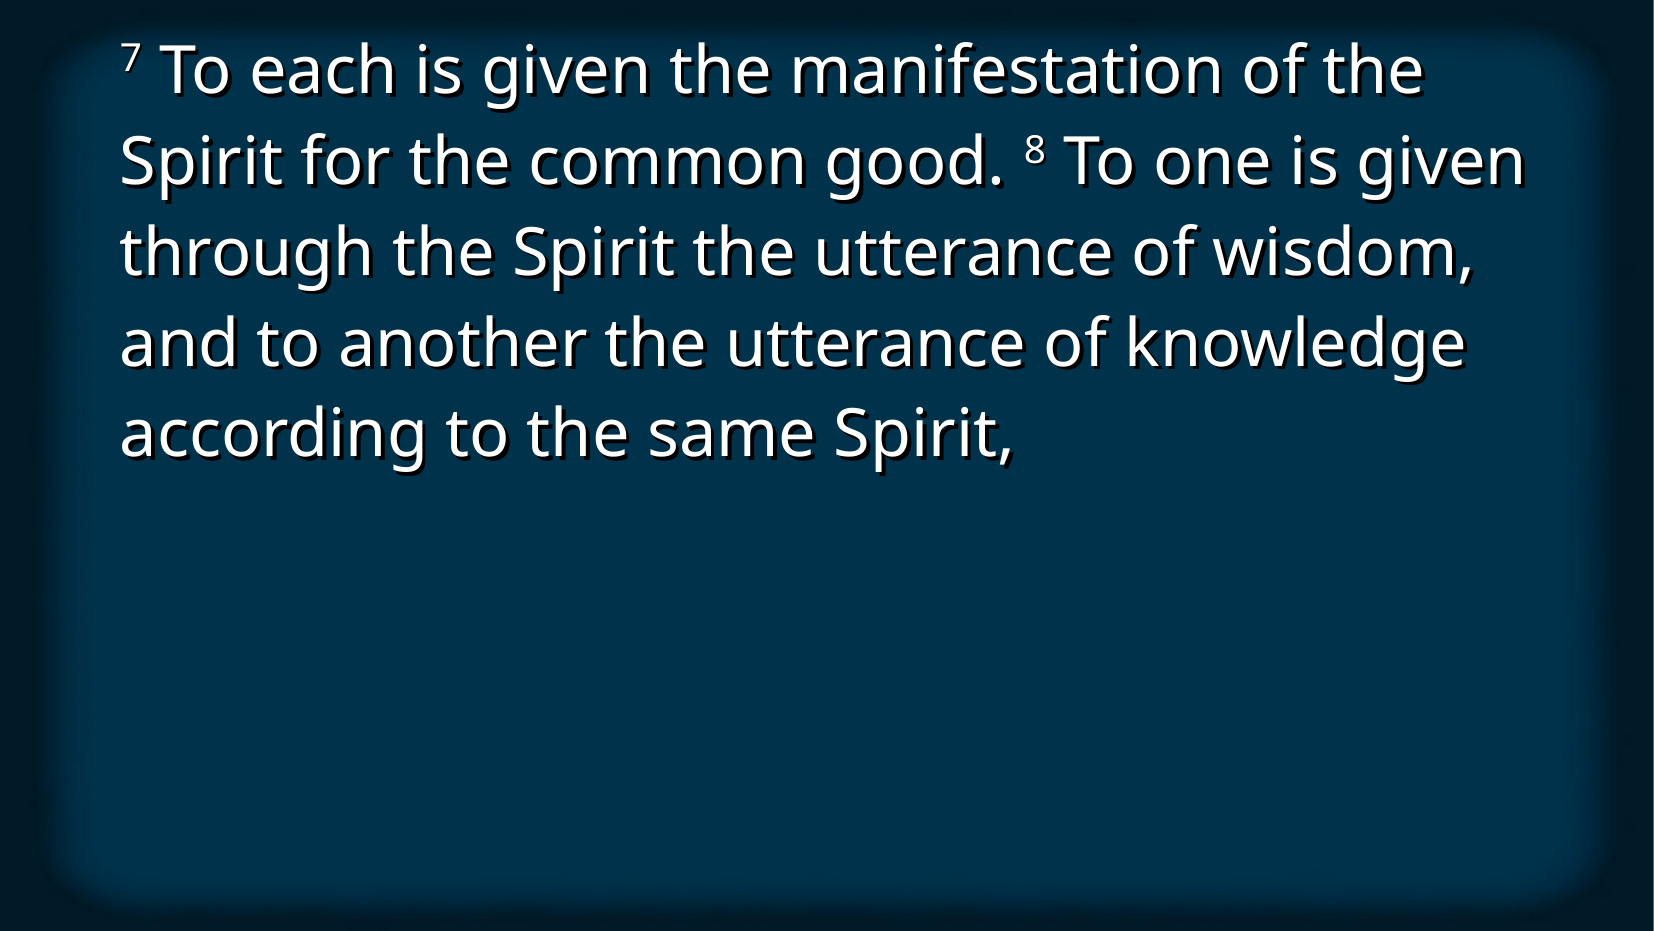

7 To each is given the manifestation of the Spirit for the common good. 8 To one is given through the Spirit the utterance of wisdom, and to another the utterance of knowledge according to the same Spirit,